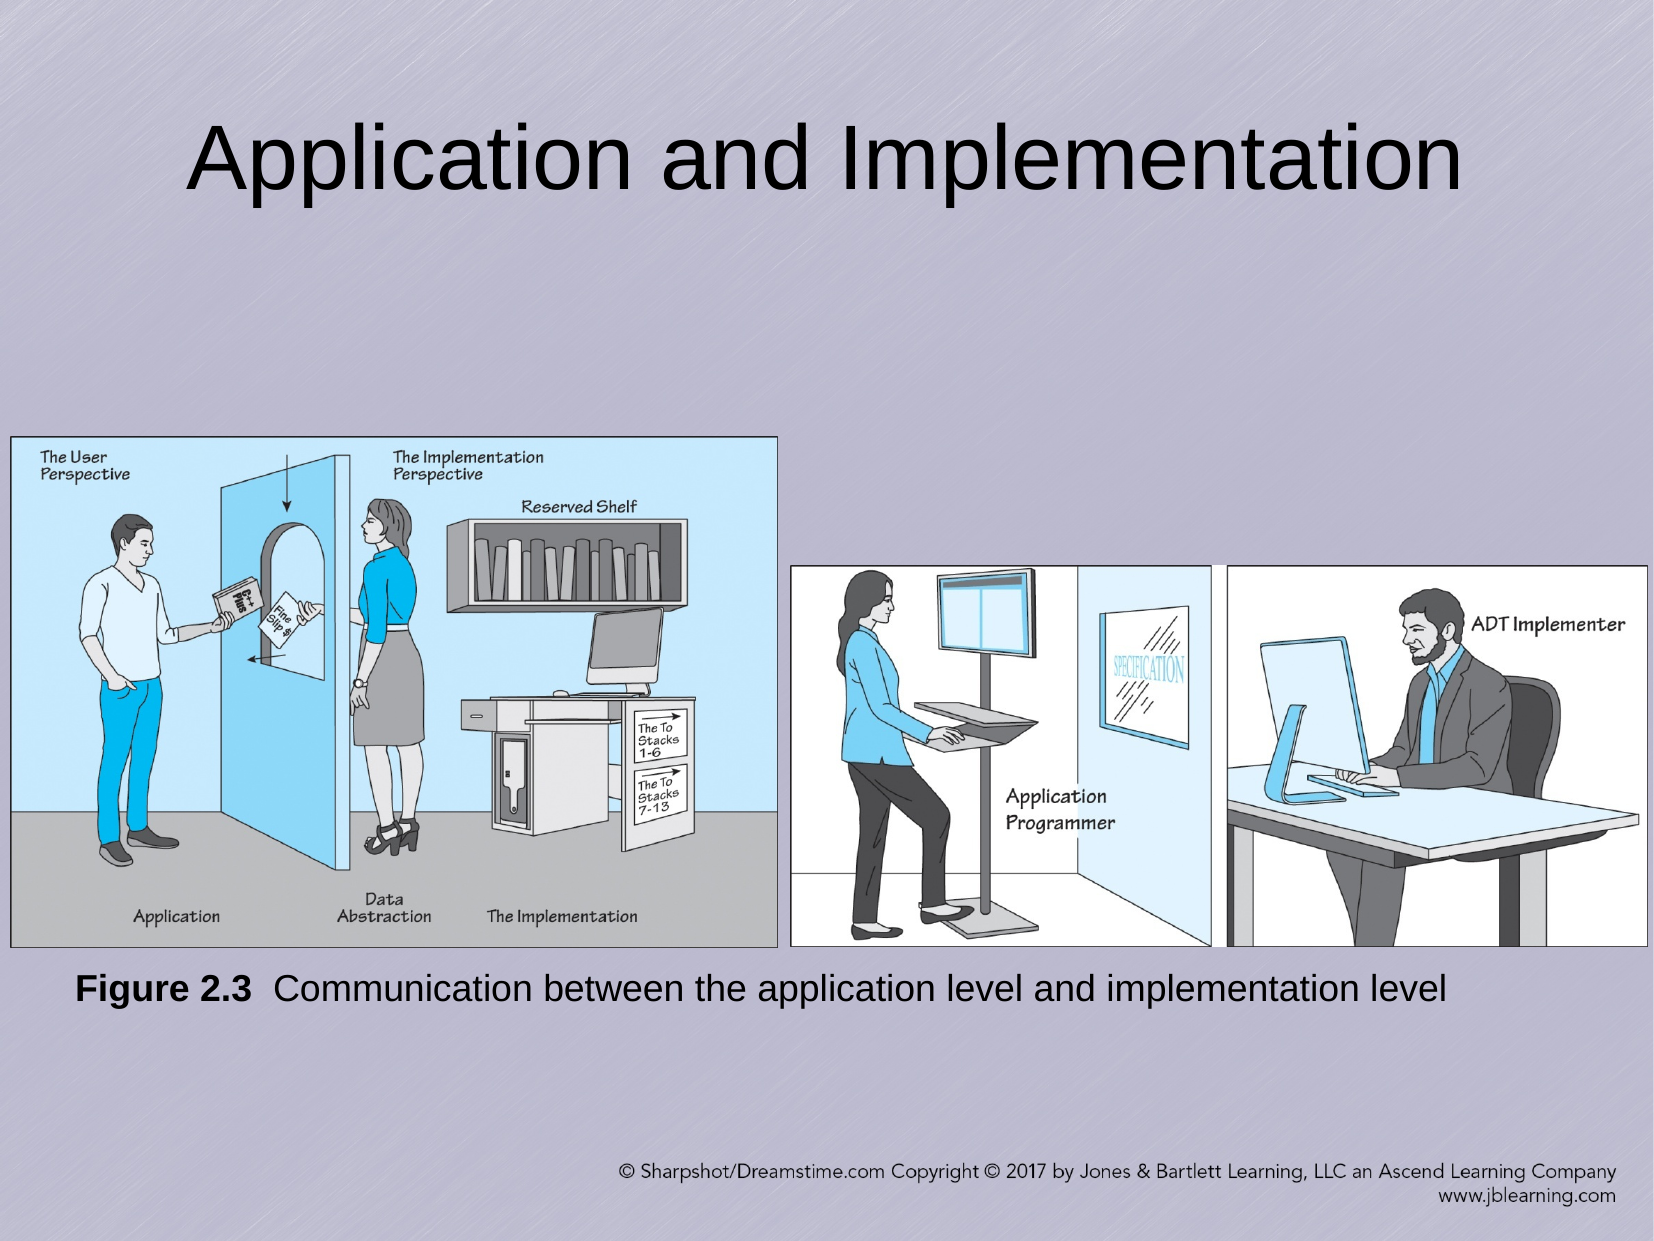

Application and Implementation
	Figure 2.3 Communication between the application level and implementation level